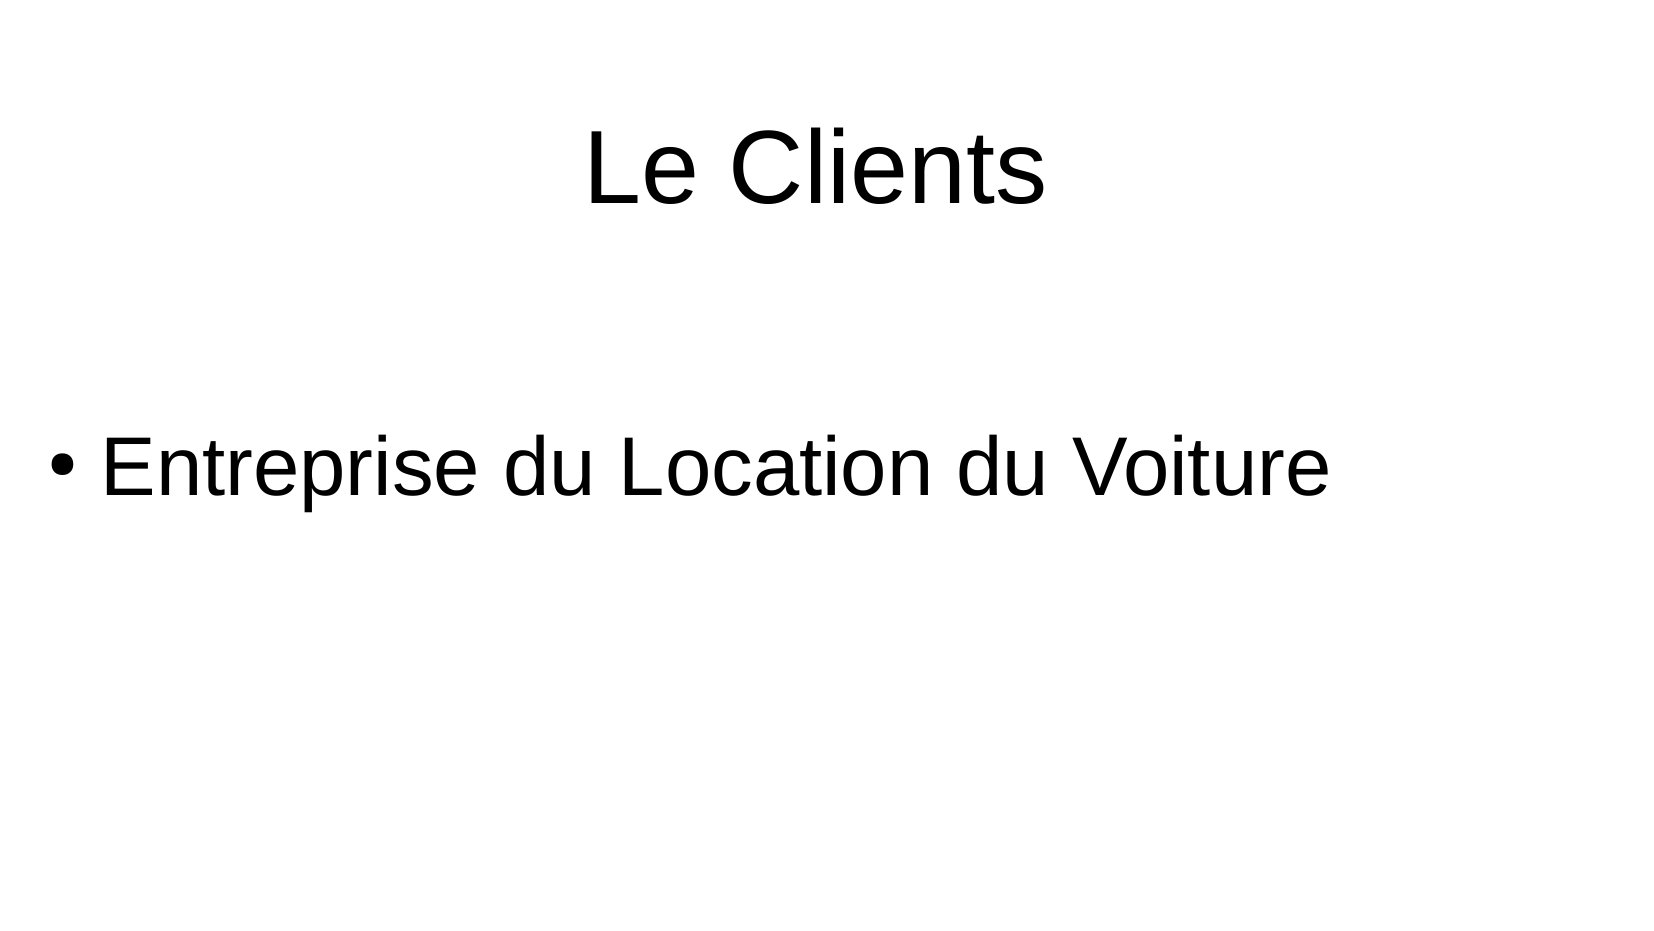

# Le Clients
Entreprise du Location du Voiture